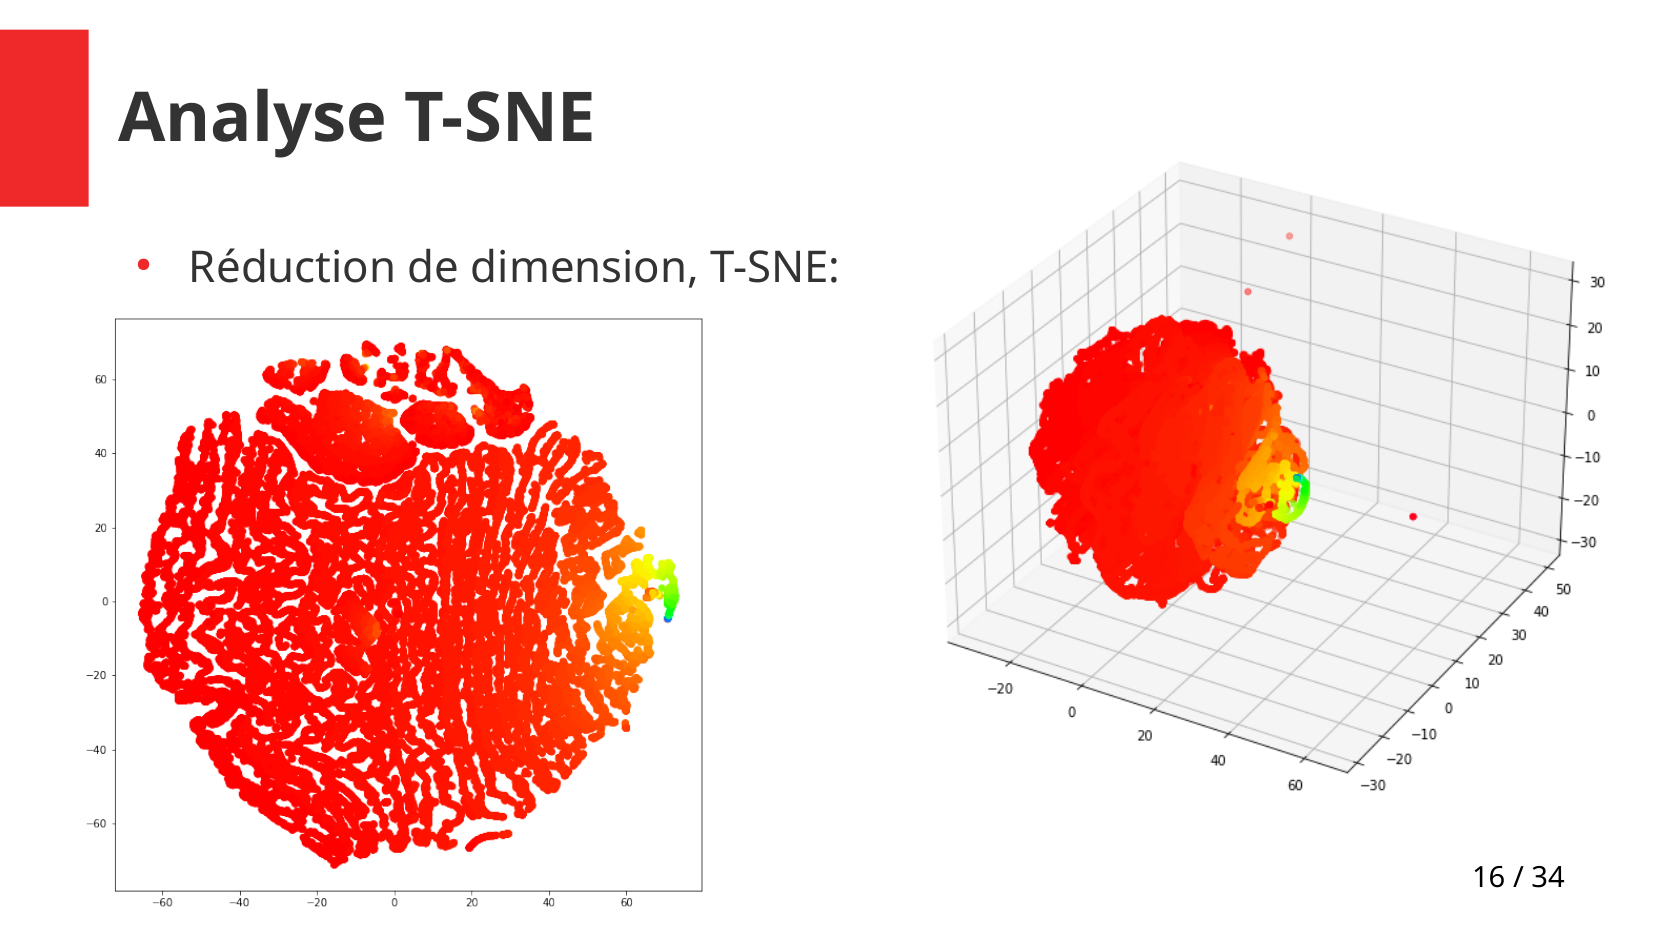

# Analyse T-SNE
Réduction de dimension, T-SNE:
16